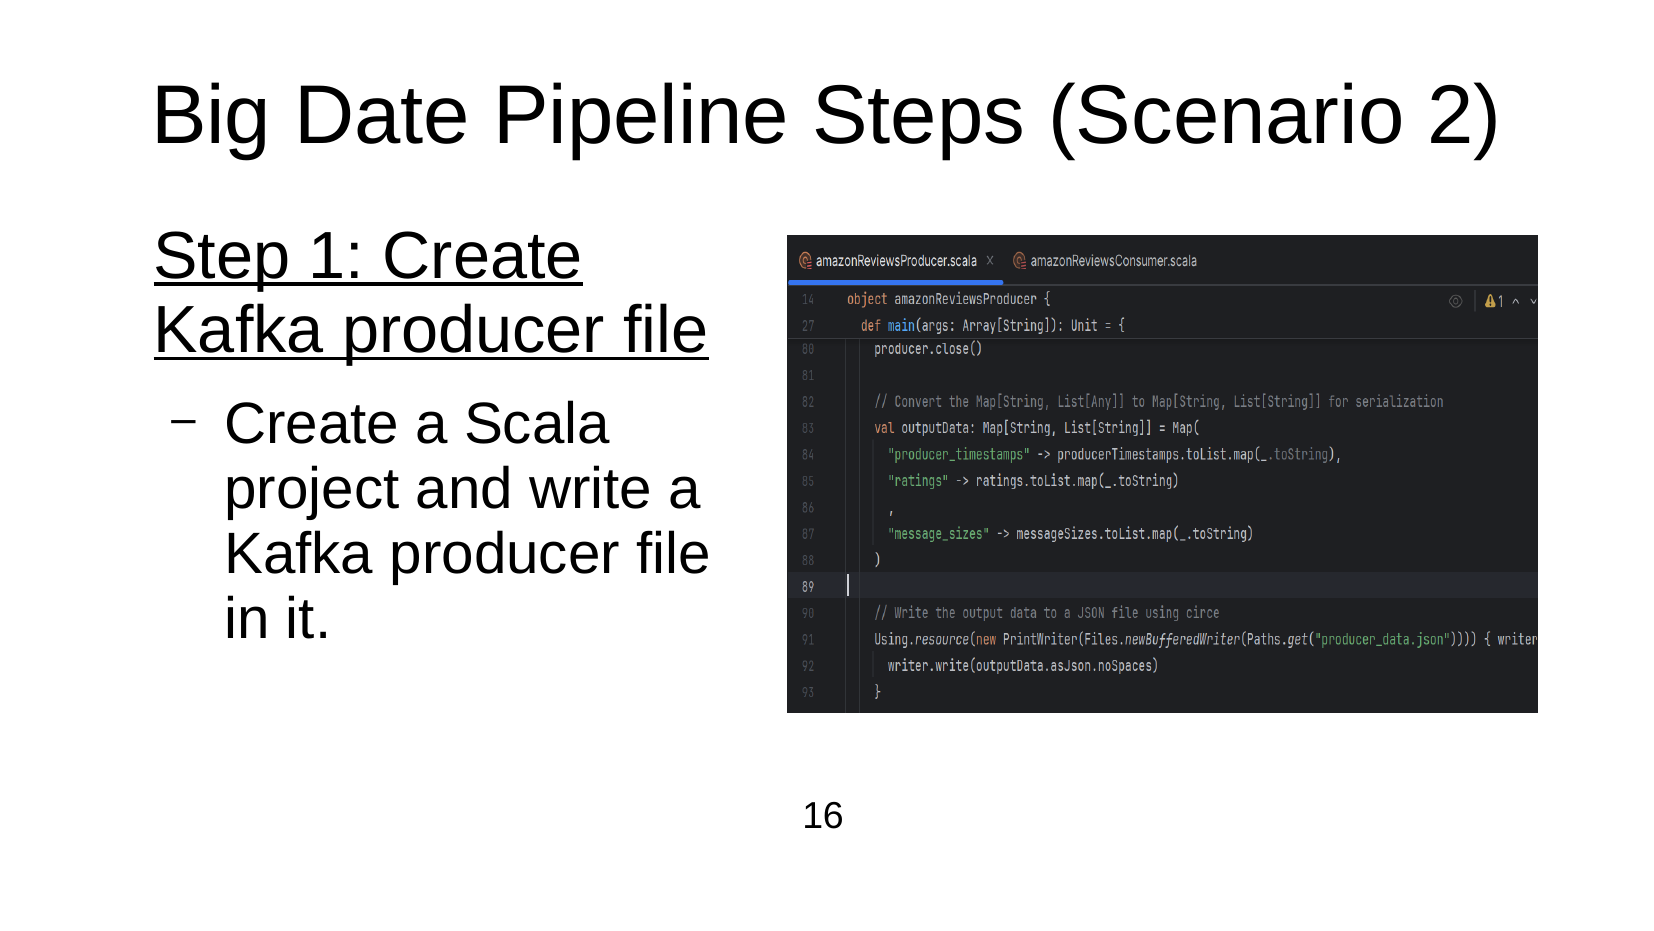

# Big Date Pipeline Steps (Scenario 2)
Step 1: Create Kafka producer file
Create a Scala project and write a Kafka producer file in it.